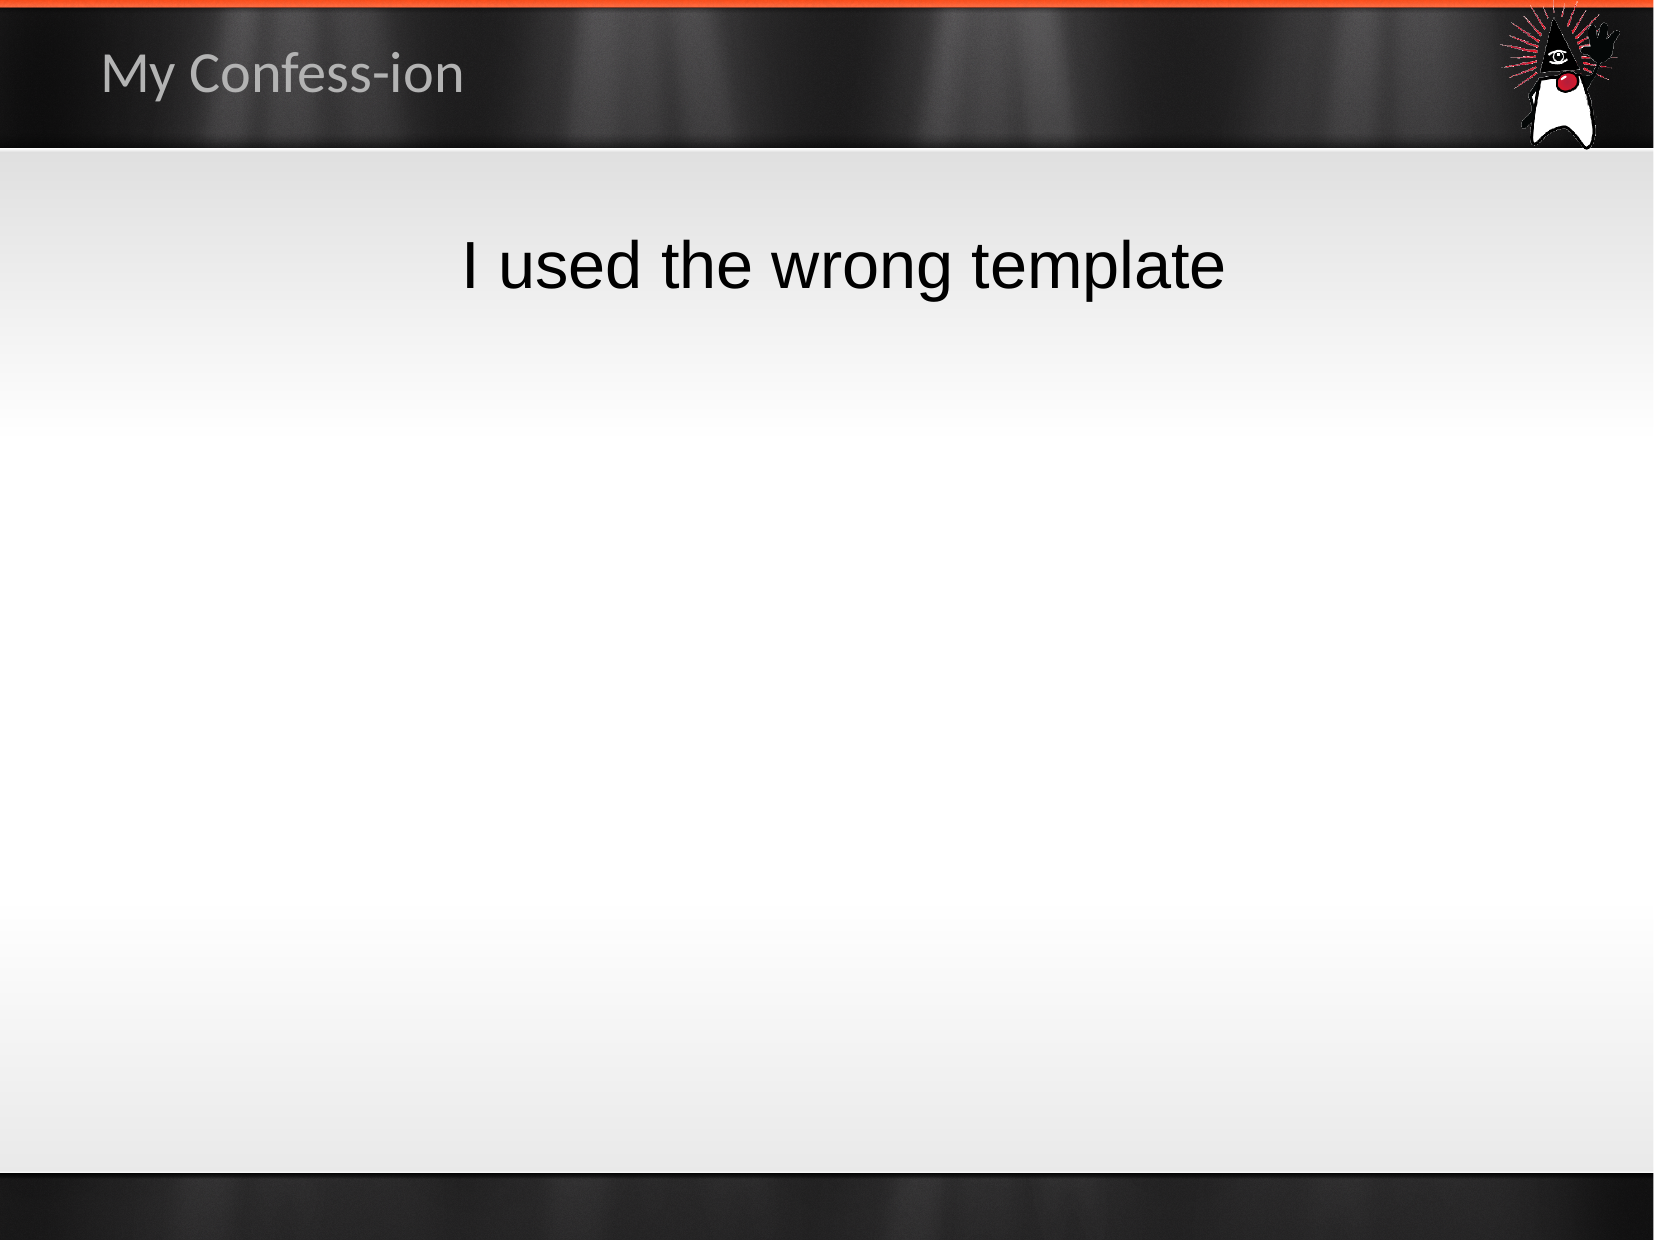

# My Confess-ion
I used the wrong template